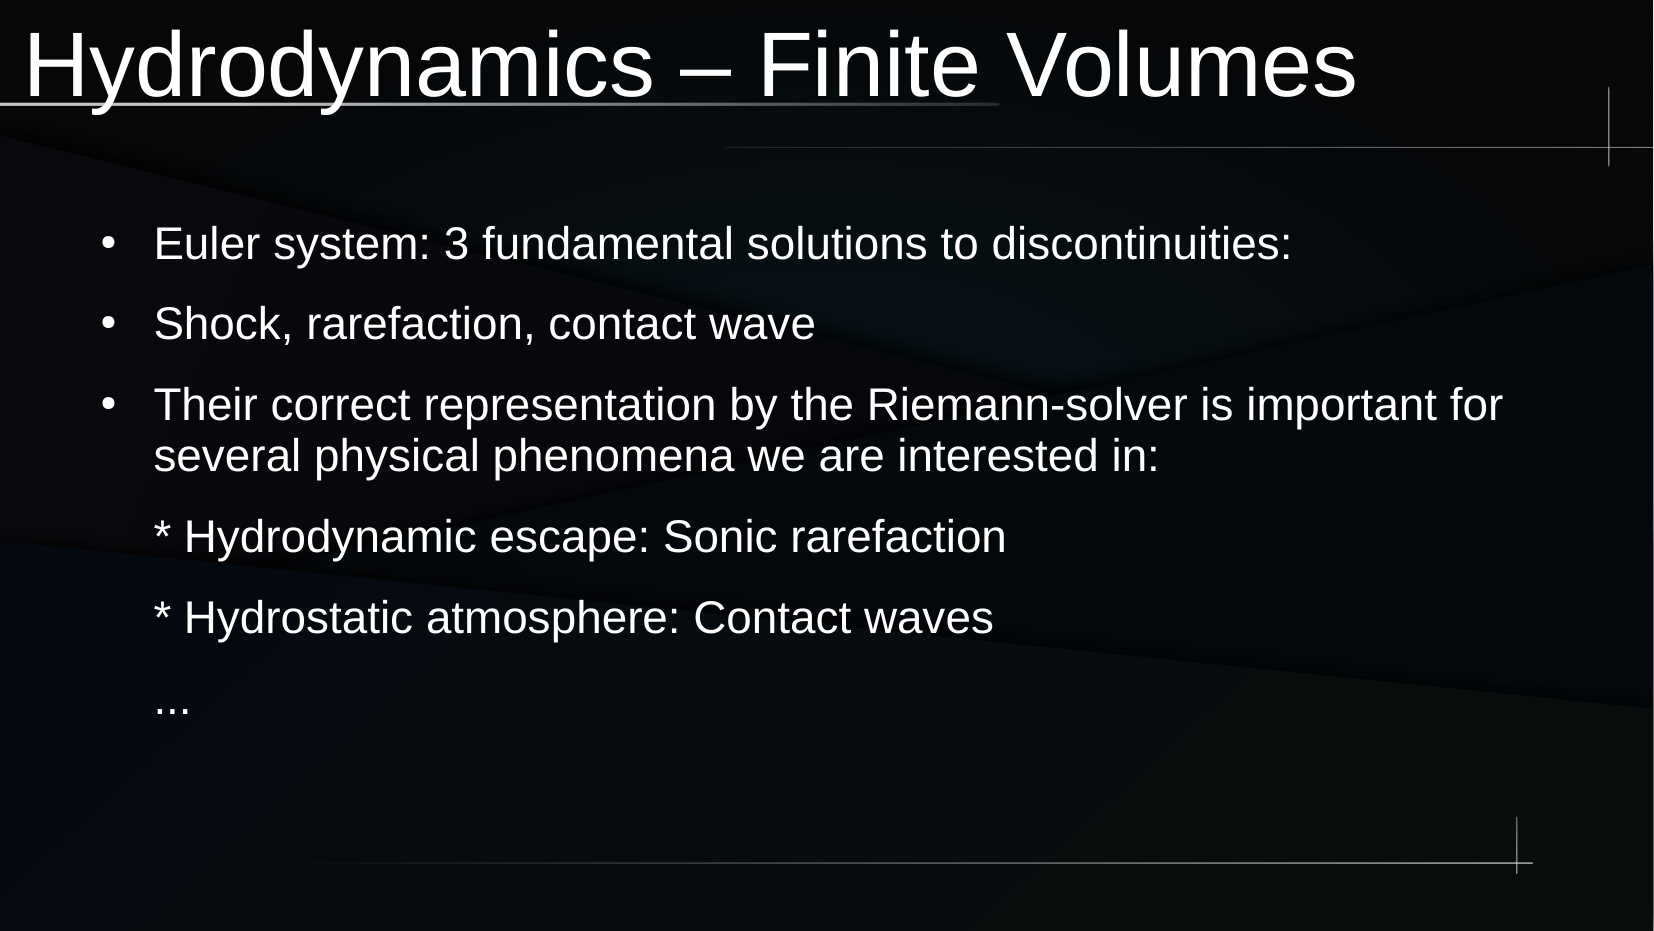

# Hydrodynamics – Finite Volumes
Euler system: 3 fundamental solutions to discontinuities:
Shock, rarefaction, contact wave
Their correct representation by the Riemann-solver is important for several physical phenomena we are interested in:
* Hydrodynamic escape: Sonic rarefaction
* Hydrostatic atmosphere: Contact waves
...